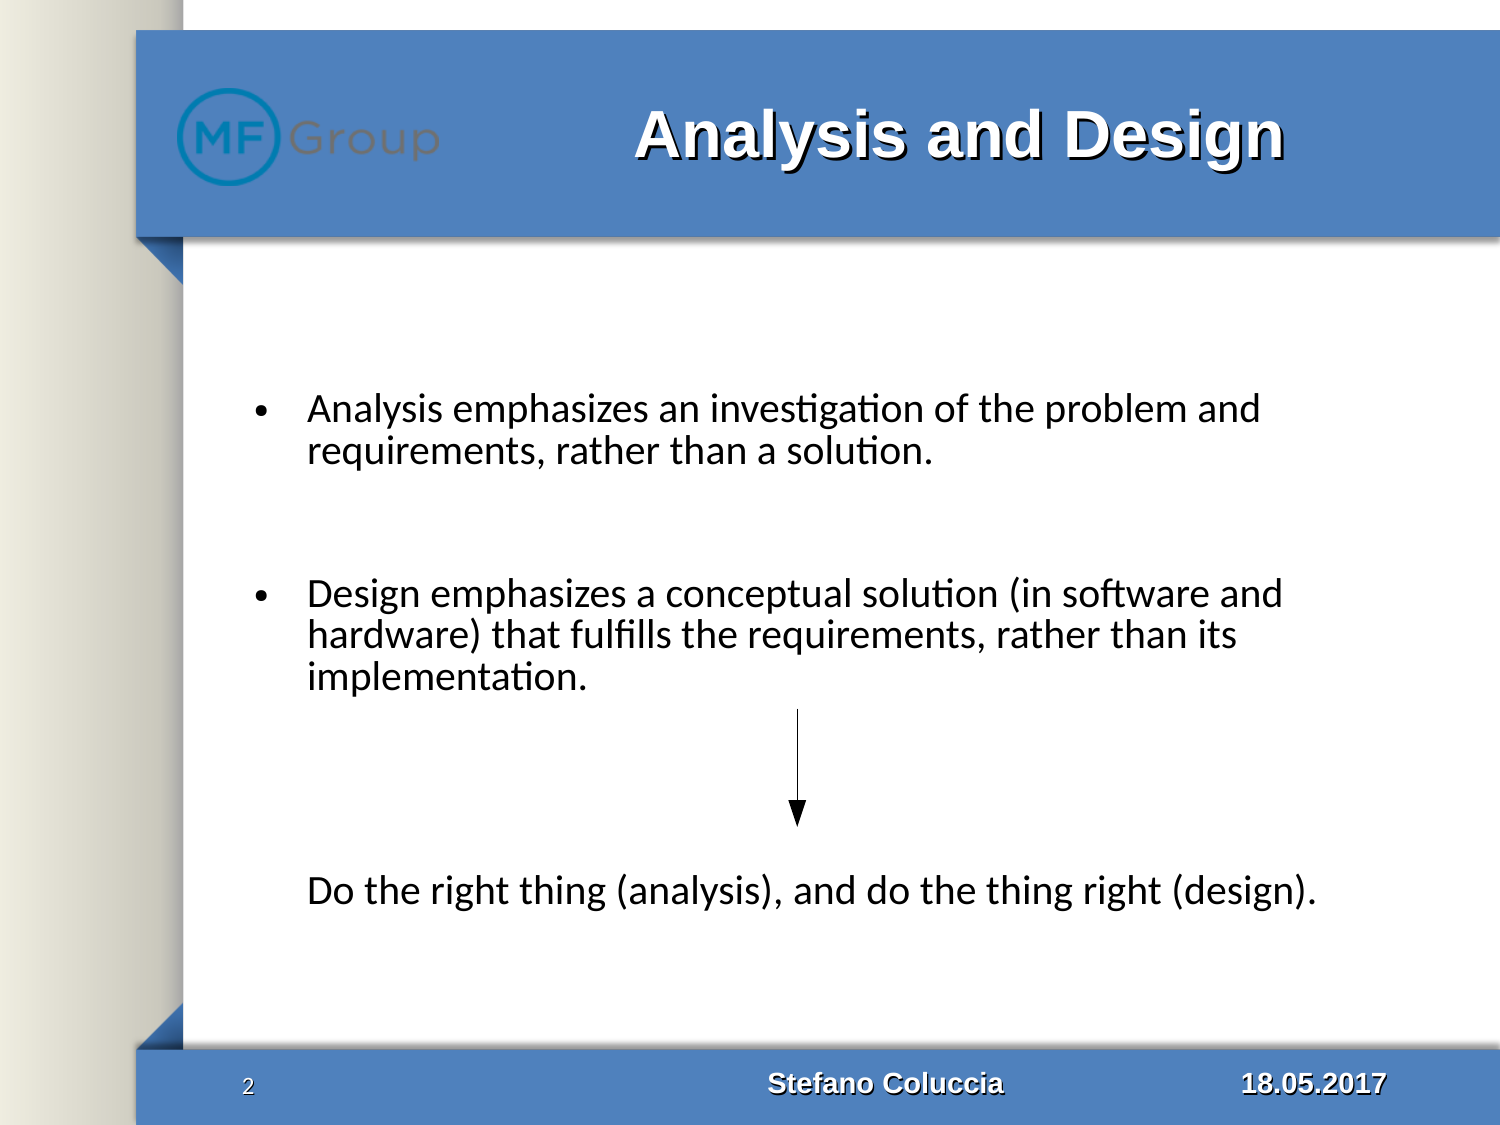

# Analysis and Design
Analysis emphasizes an investigation of the problem and requirements, rather than a solution.
Design emphasizes a conceptual solution (in software and hardware) that fulfills the requirements, rather than its implementation.
Do the right thing (analysis), and do the thing right (design).
2
Stefano Coluccia
18.05.2017